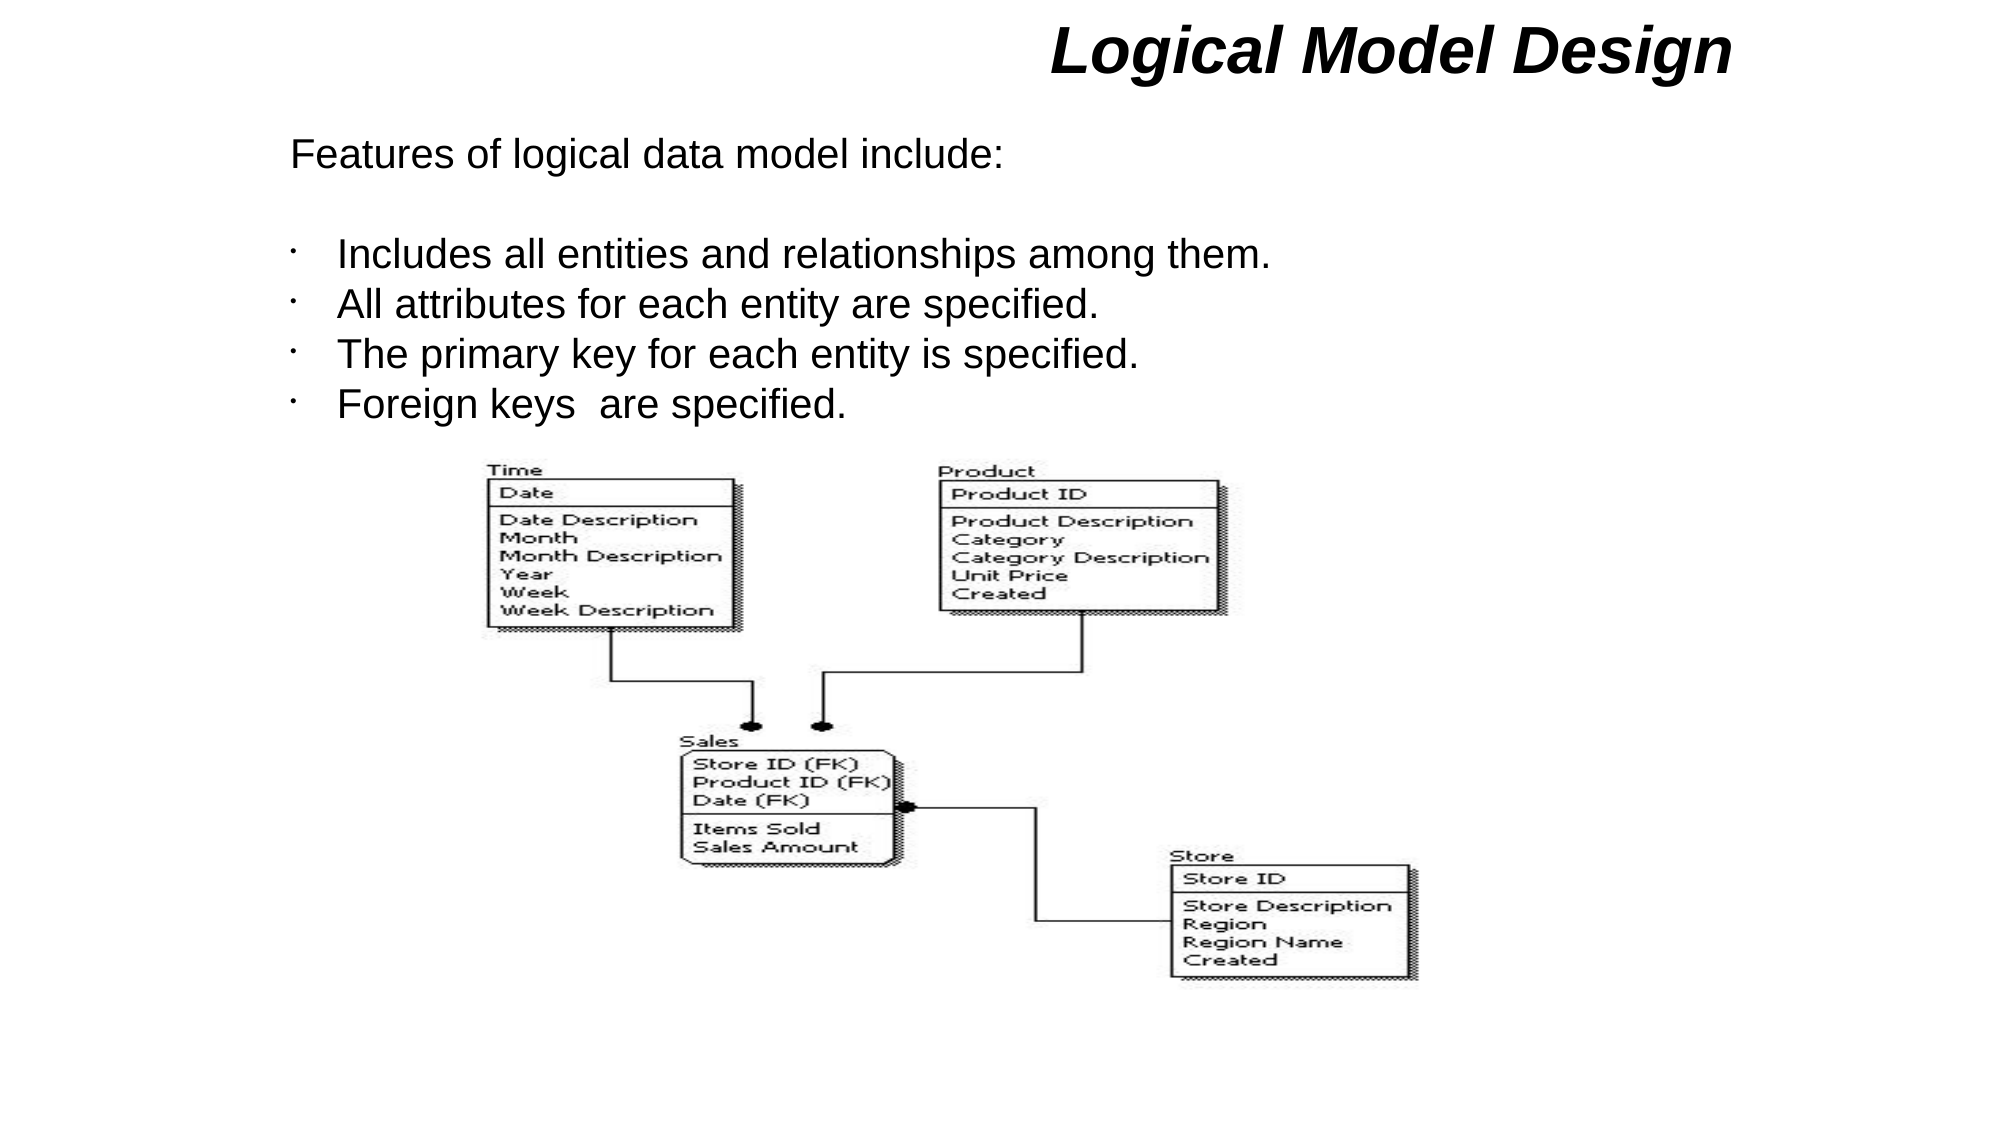

Logical Model Design
Features of logical data model include:
 Includes all entities and relationships among them.
 All attributes for each entity are specified.
 The primary key for each entity is specified.
 Foreign keys are specified.